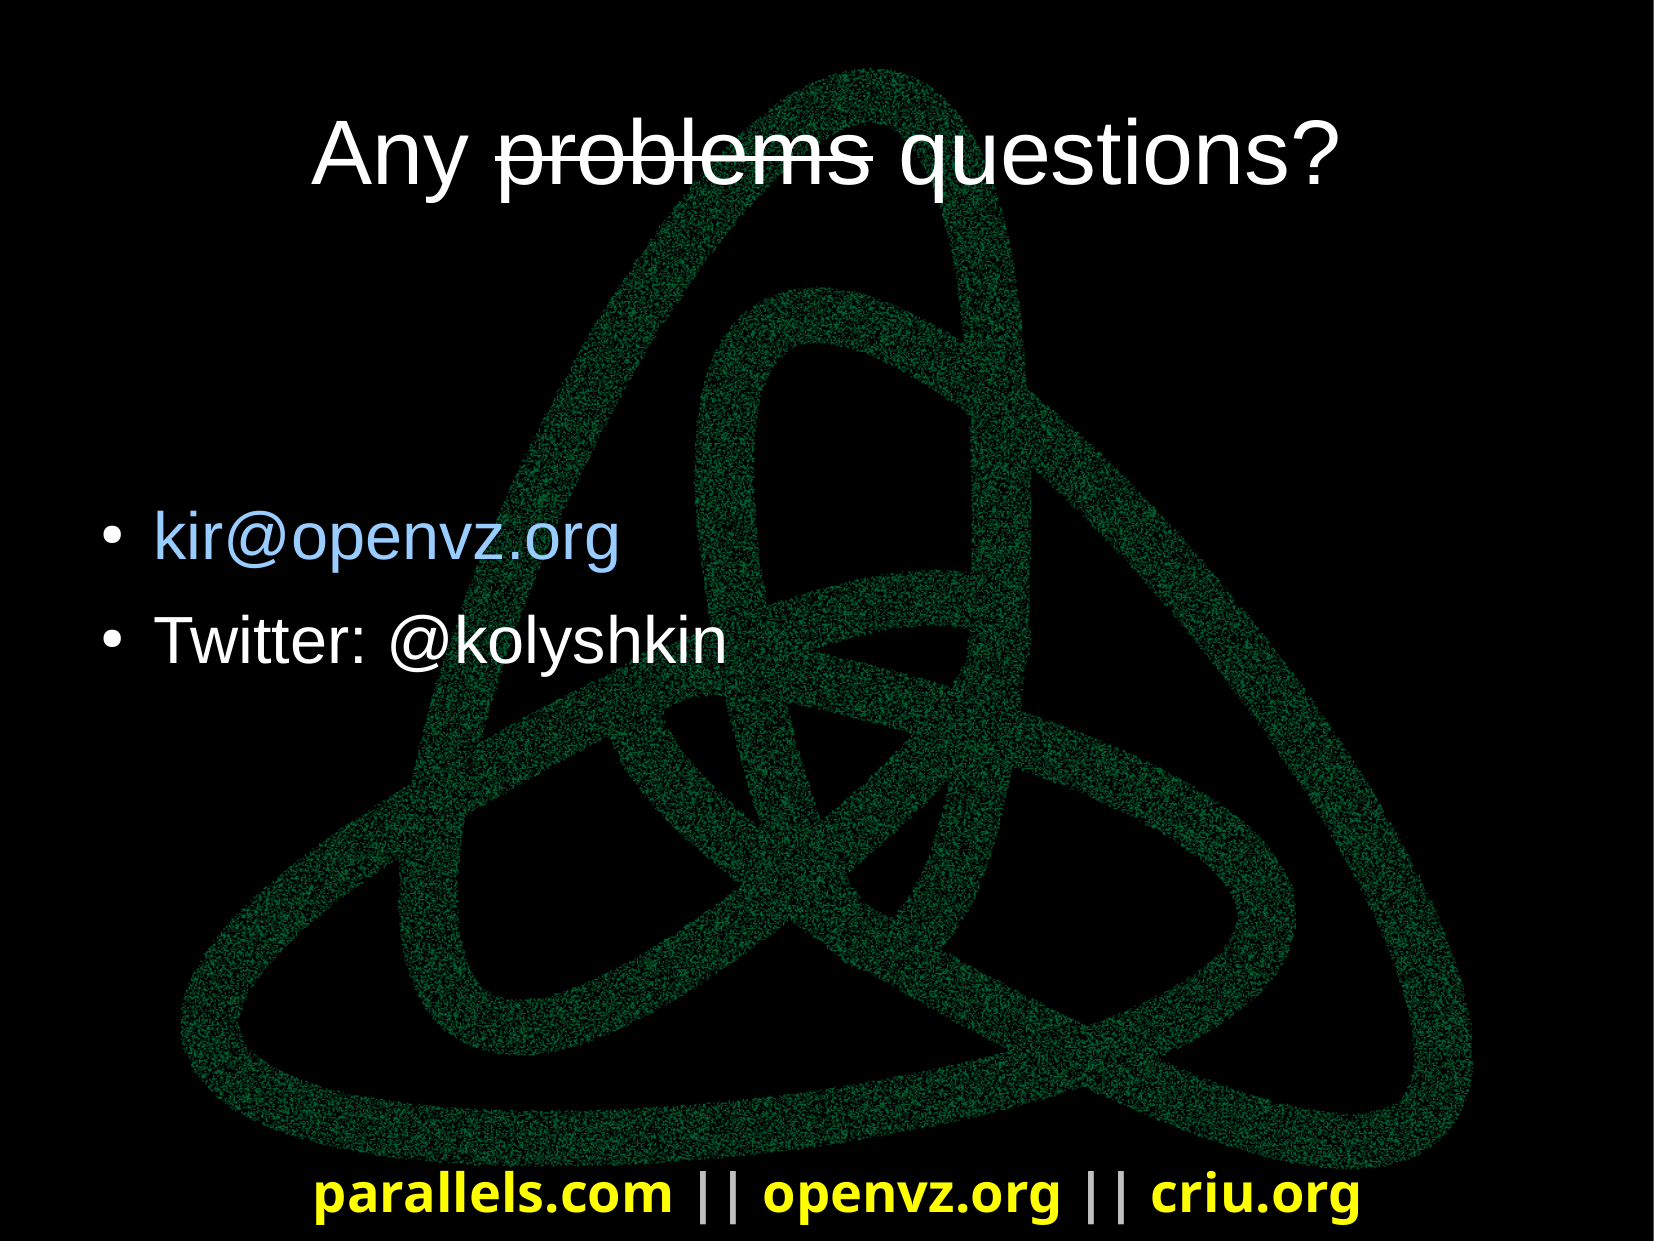

# Any problems questions?
kir@openvz.org
Twitter: @kolyshkin